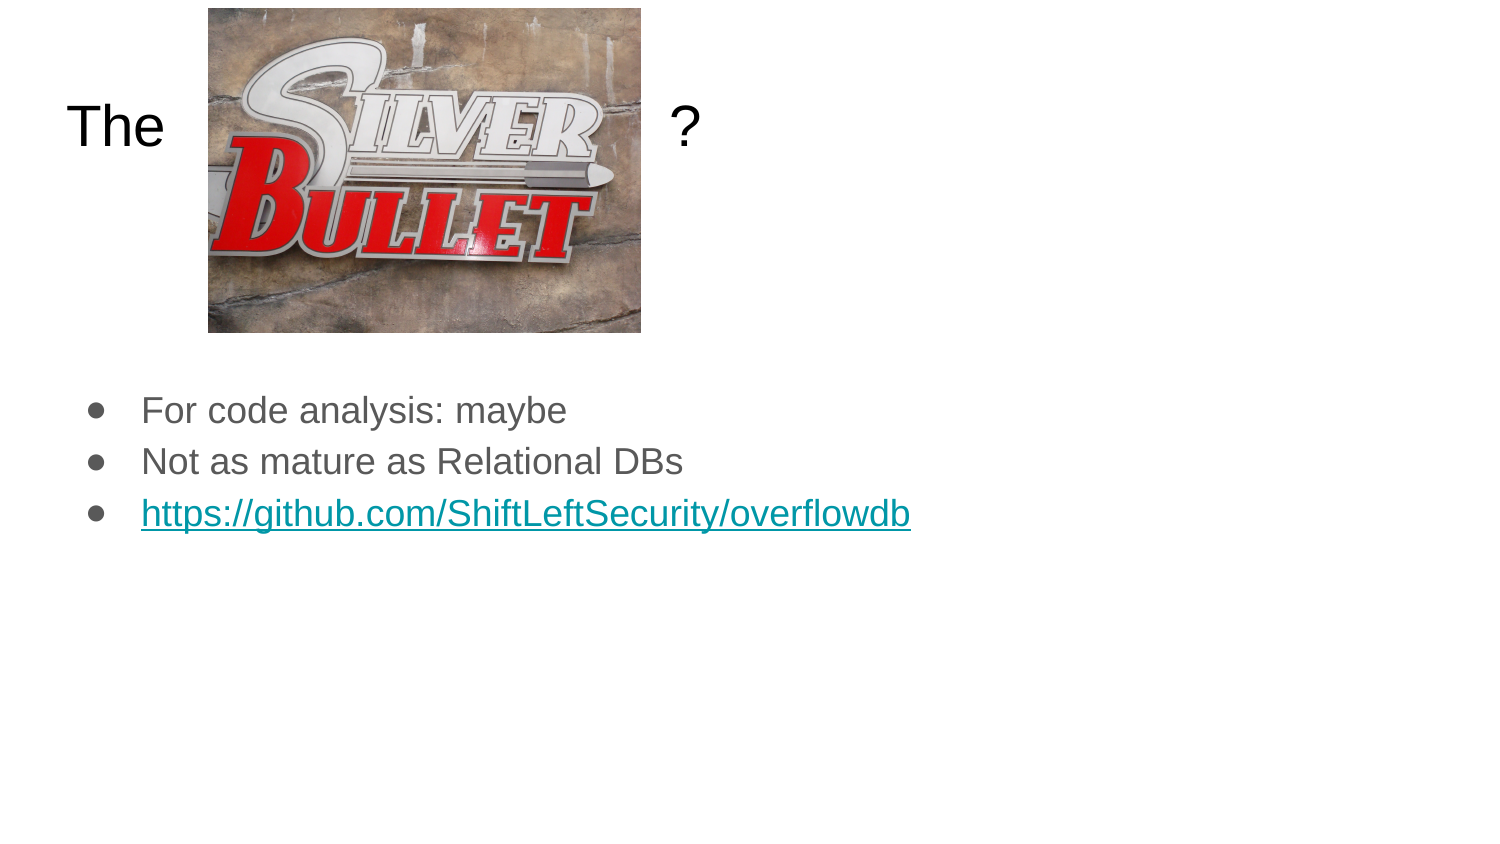

# The ?
For code analysis: maybe
Not as mature as Relational DBs
https://github.com/ShiftLeftSecurity/overflowdb